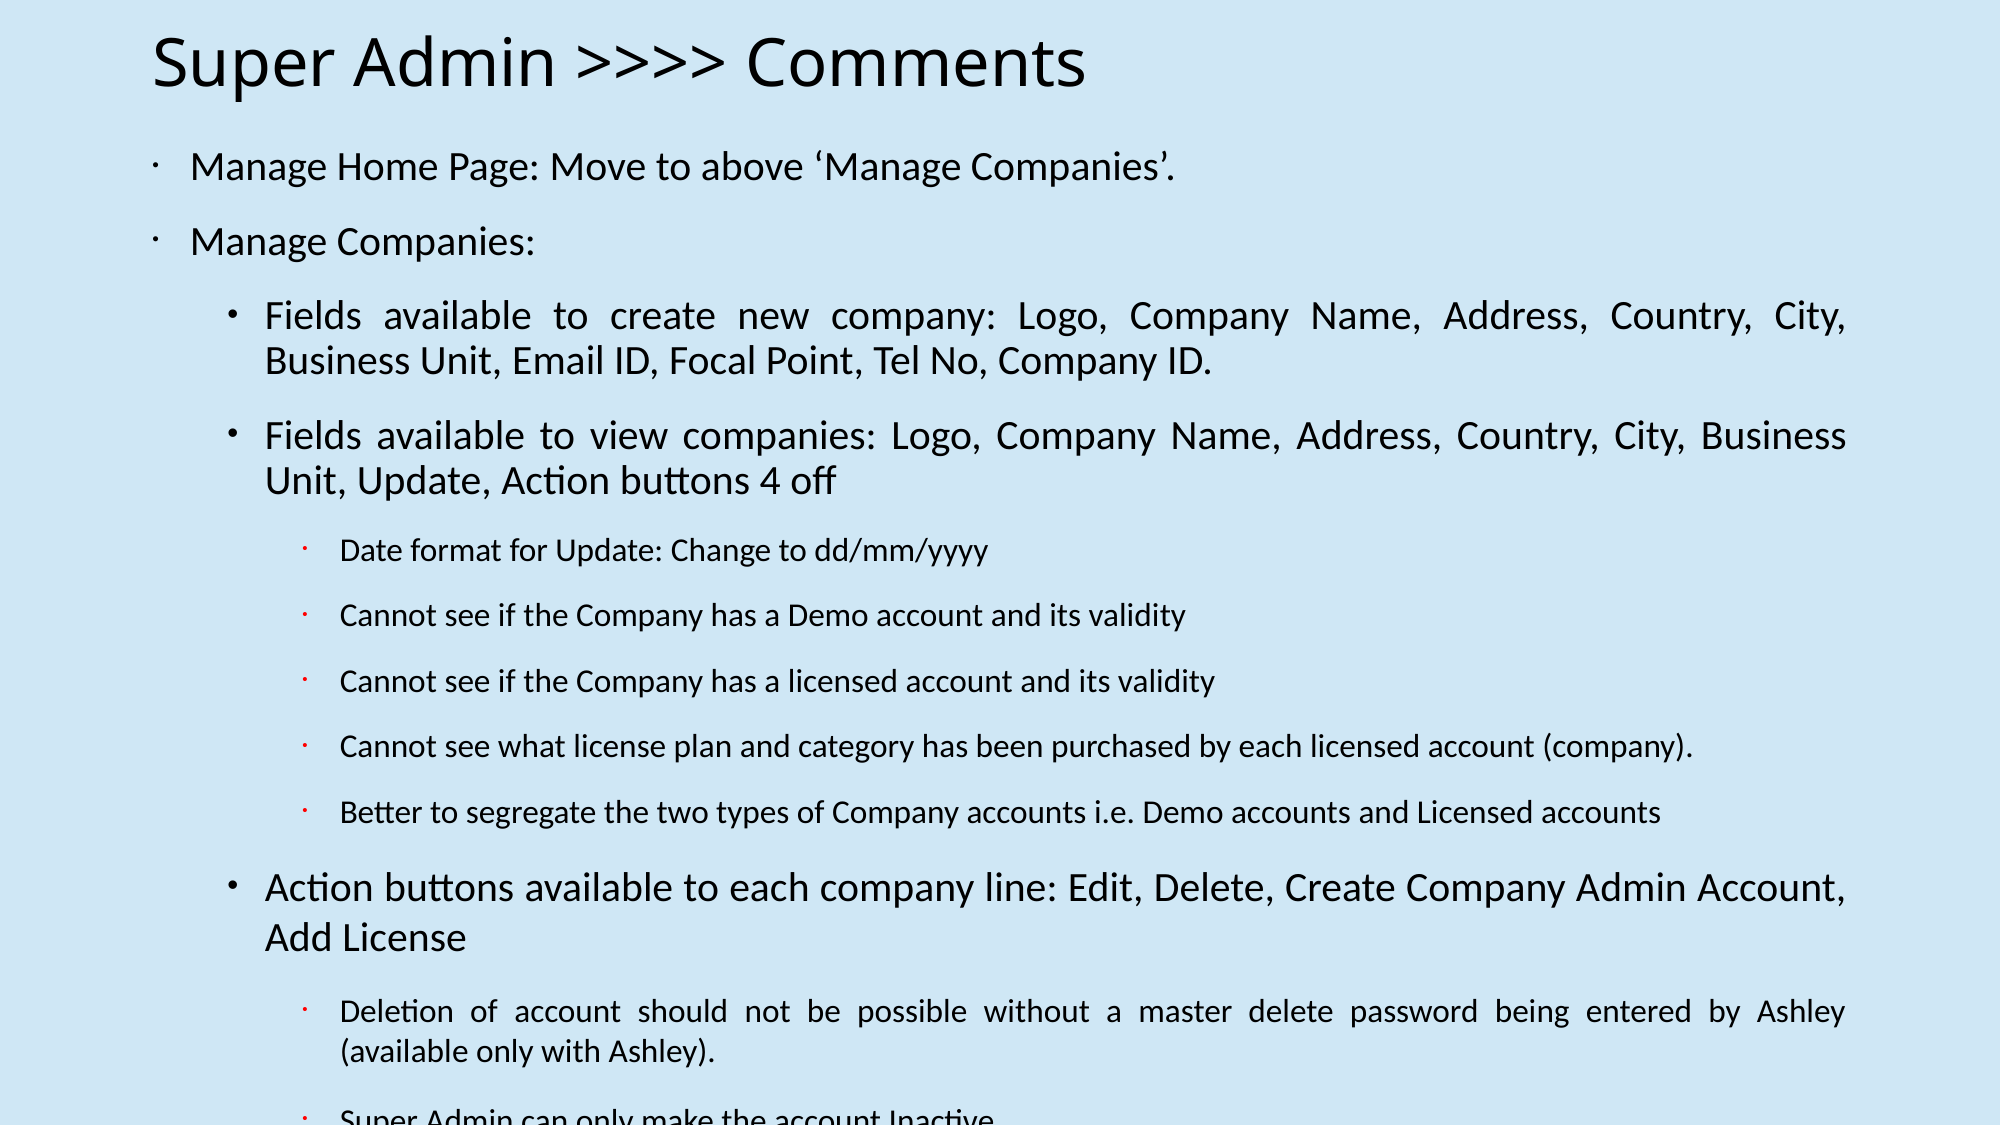

# Super Admin >>>> Comments
Manage Home Page: Move to above ‘Manage Companies’.
Manage Companies:
Fields available to create new company: Logo, Company Name, Address, Country, City, Business Unit, Email ID, Focal Point, Tel No, Company ID.
Fields available to view companies: Logo, Company Name, Address, Country, City, Business Unit, Update, Action buttons 4 off
Date format for Update: Change to dd/mm/yyyy
Cannot see if the Company has a Demo account and its validity
Cannot see if the Company has a licensed account and its validity
Cannot see what license plan and category has been purchased by each licensed account (company).
Better to segregate the two types of Company accounts i.e. Demo accounts and Licensed accounts
Action buttons available to each company line: Edit, Delete, Create Company Admin Account, Add License
Deletion of account should not be possible without a master delete password being entered by Ashley (available only with Ashley).
Super Admin can only make the account Inactive.
The last action icon should be different for the two categories of companies i.e. Demo: ‘Add License’ while the Licensed Account will be “Edit License’.
For existing licensed company hitting the License action button leads to invoice details: Text correction on ‘clear hear’ to read as ‘click here’ ???